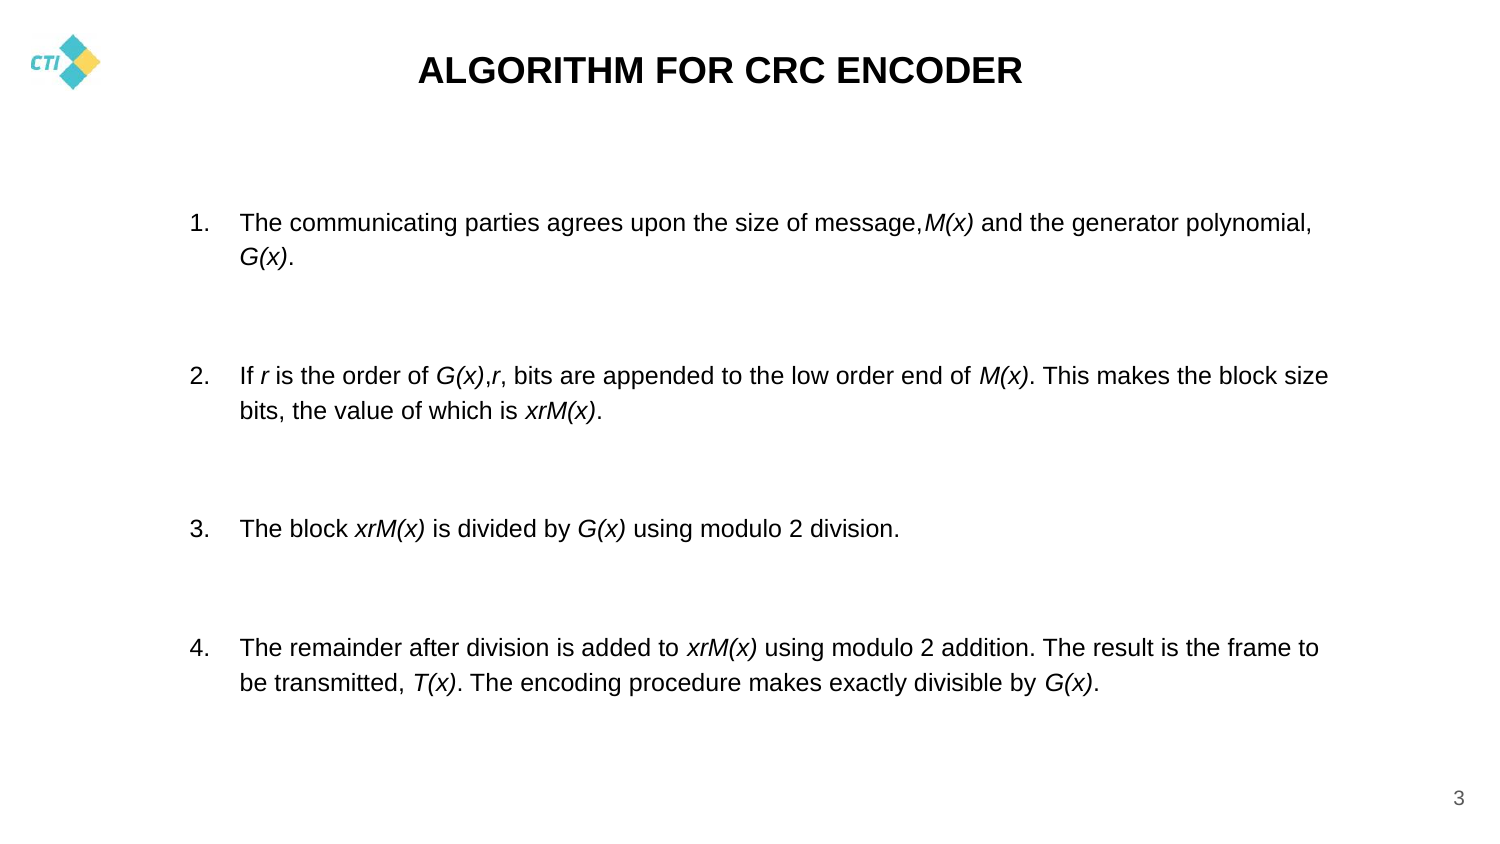

ALGORITHM FOR CRC ENCODER
The communicating parties agrees upon the size of message,M(x) and the generator polynomial, G(x).
If r is the order of G(x),r, bits are appended to the low order end of M(x). This makes the block size bits, the value of which is xrM(x).
The block xrM(x) is divided by G(x) using modulo 2 division.
The remainder after division is added to xrM(x) using modulo 2 addition. The result is the frame to be transmitted, T(x). The encoding procedure makes exactly divisible by G(x).